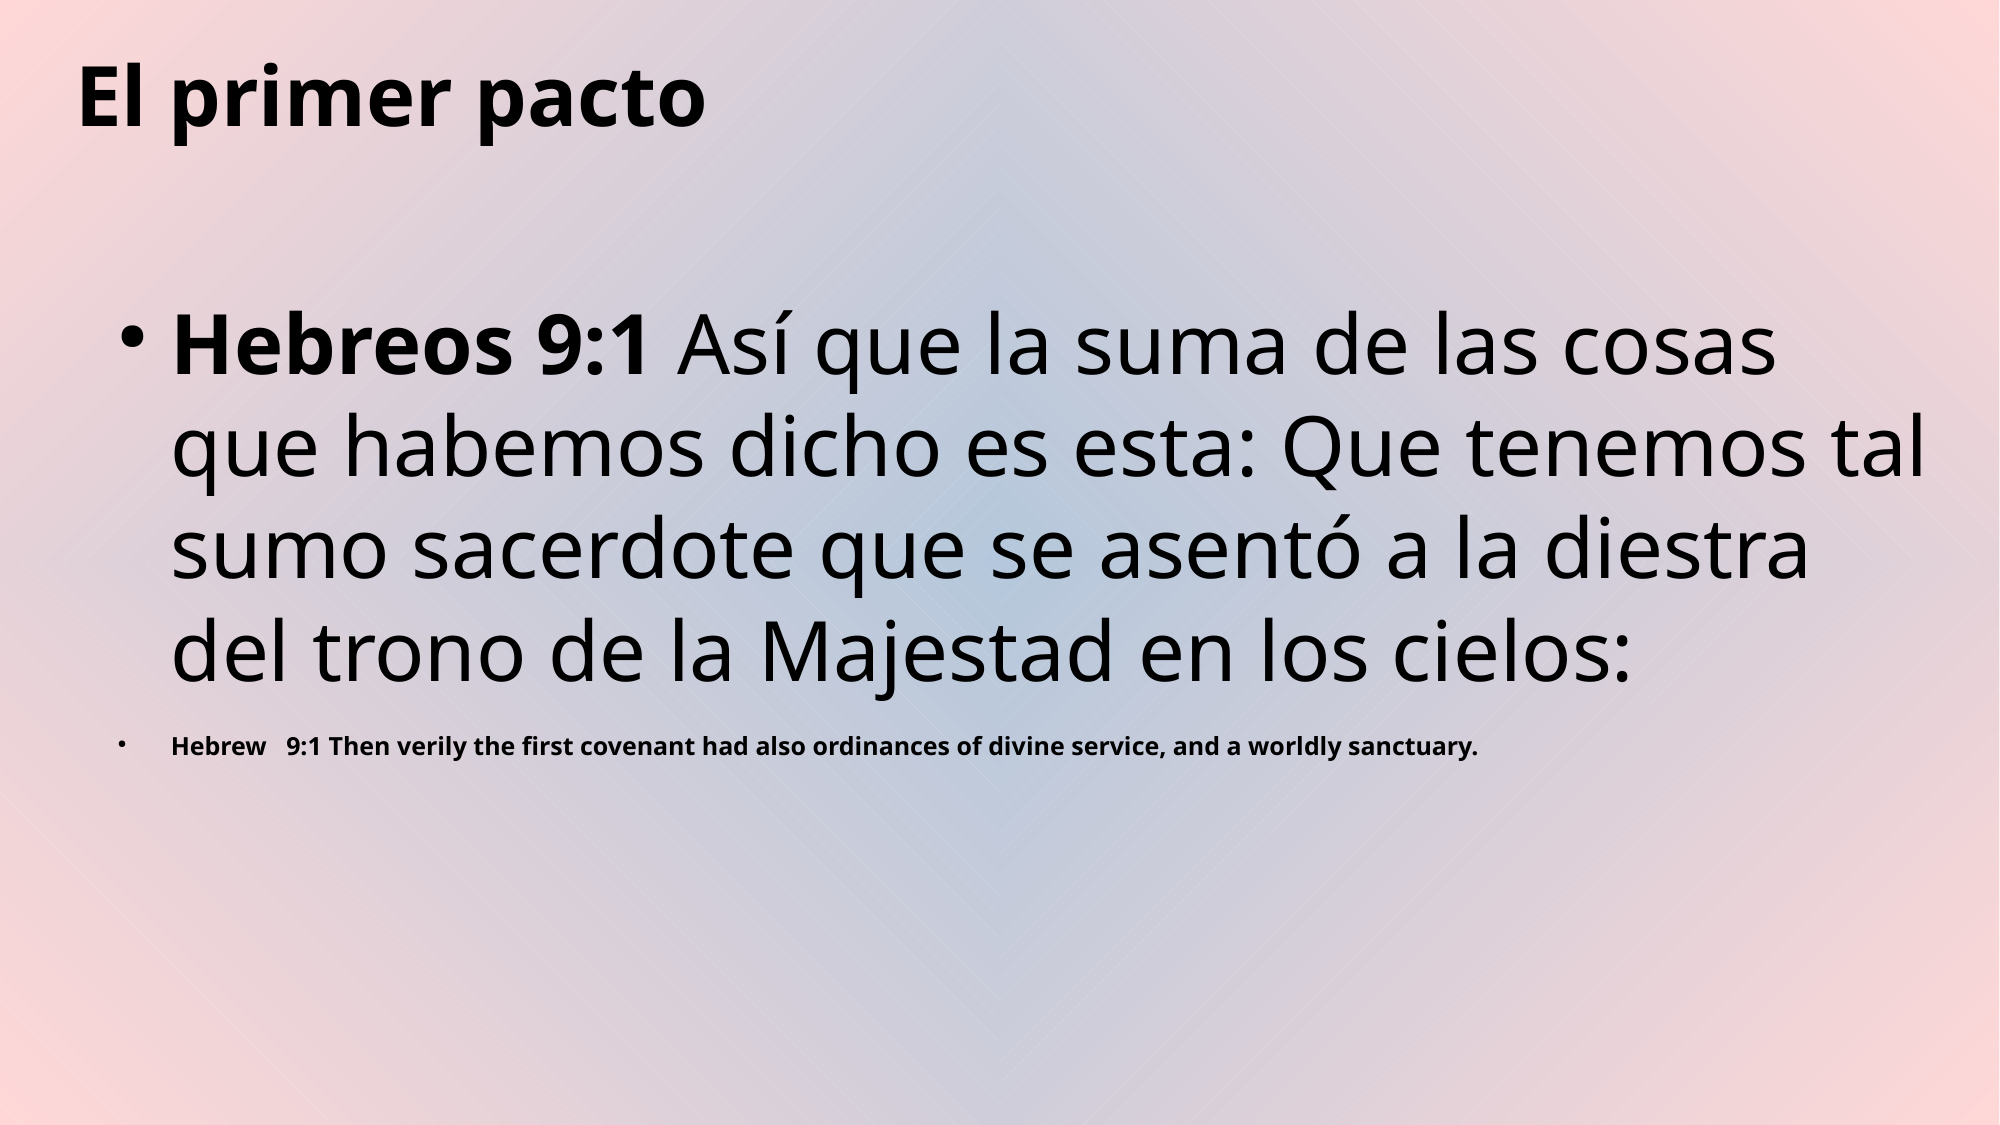

# El primer pacto
Hebreos 9:1 Así que la suma de las cosas que habemos dicho es esta: Que tenemos tal sumo sacerdote que se asentó a la diestra del trono de la Majestad en los cielos:
Hebrew 9:1 Then verily the first covenant had also ordinances of divine service, and a worldly sanctuary.